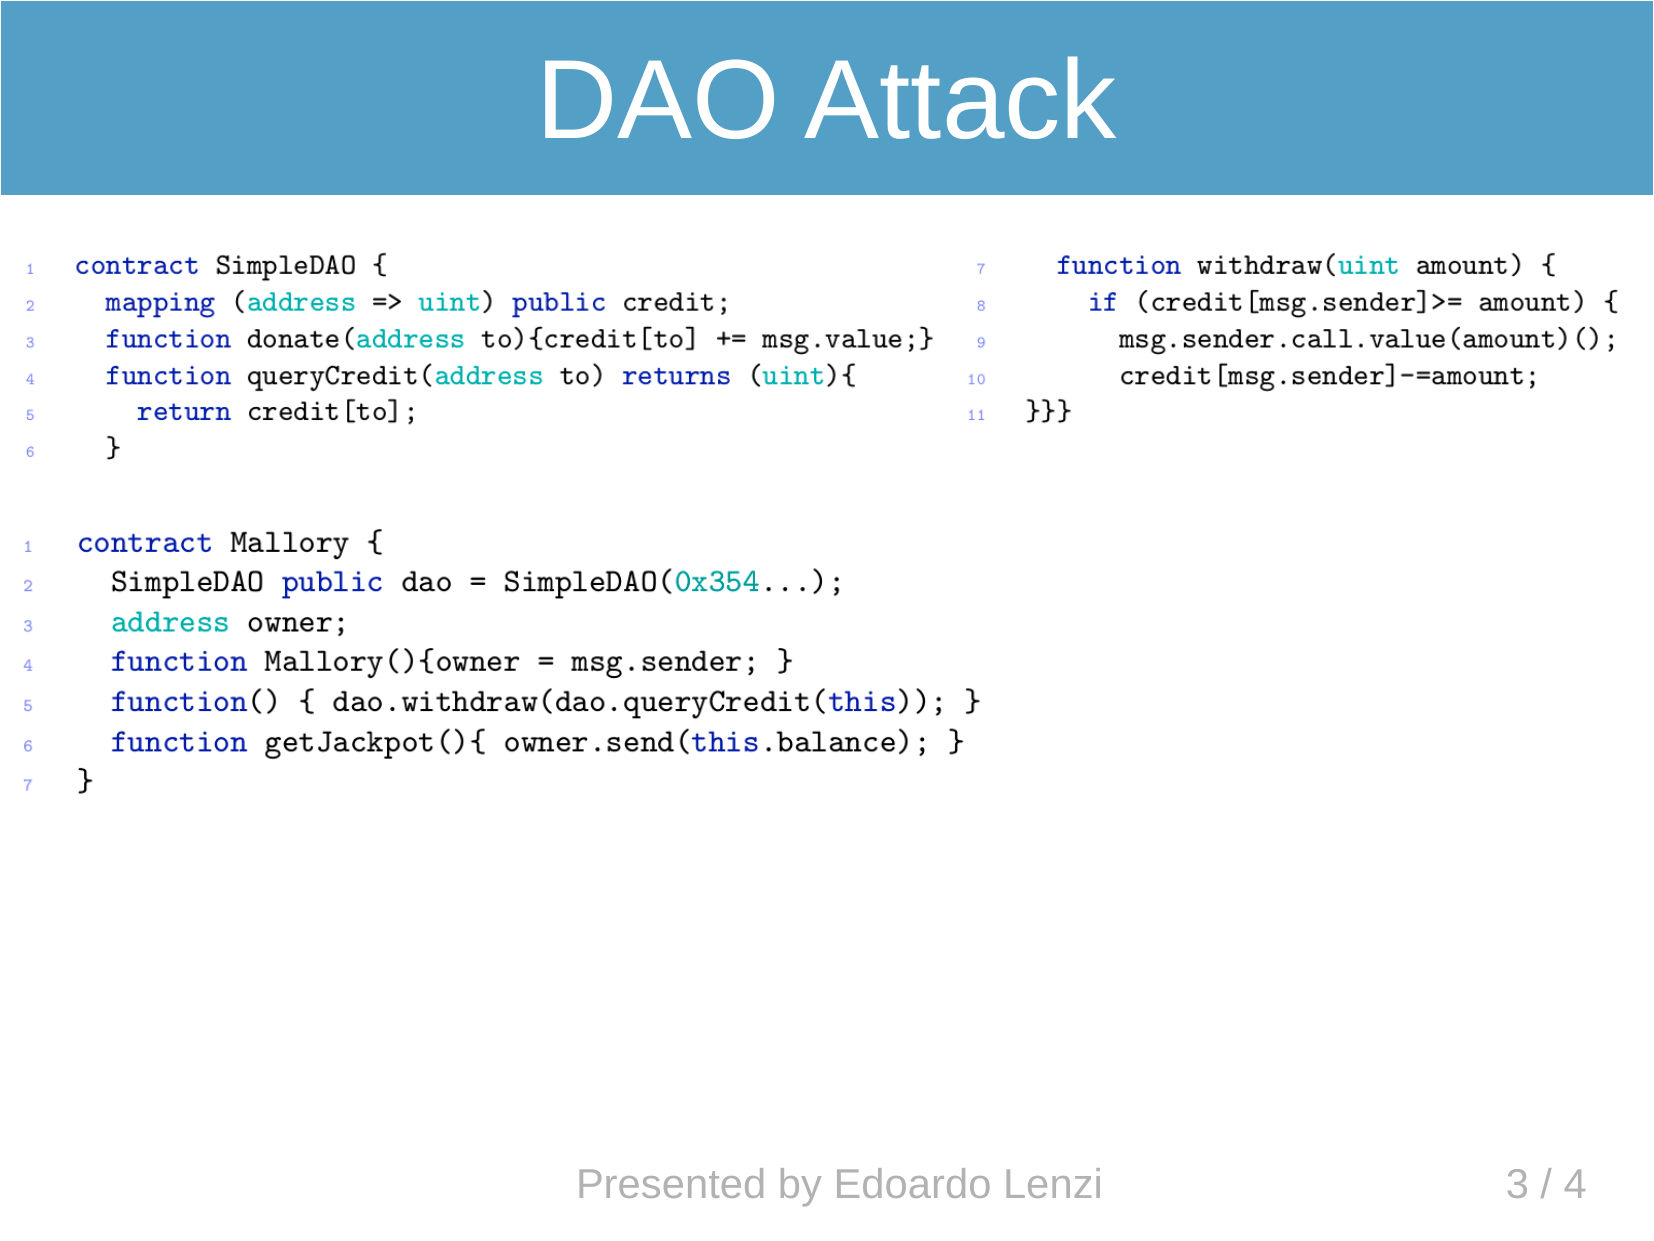

DAO Attack
# Presented by Edoardo Lenzi 3 / 4